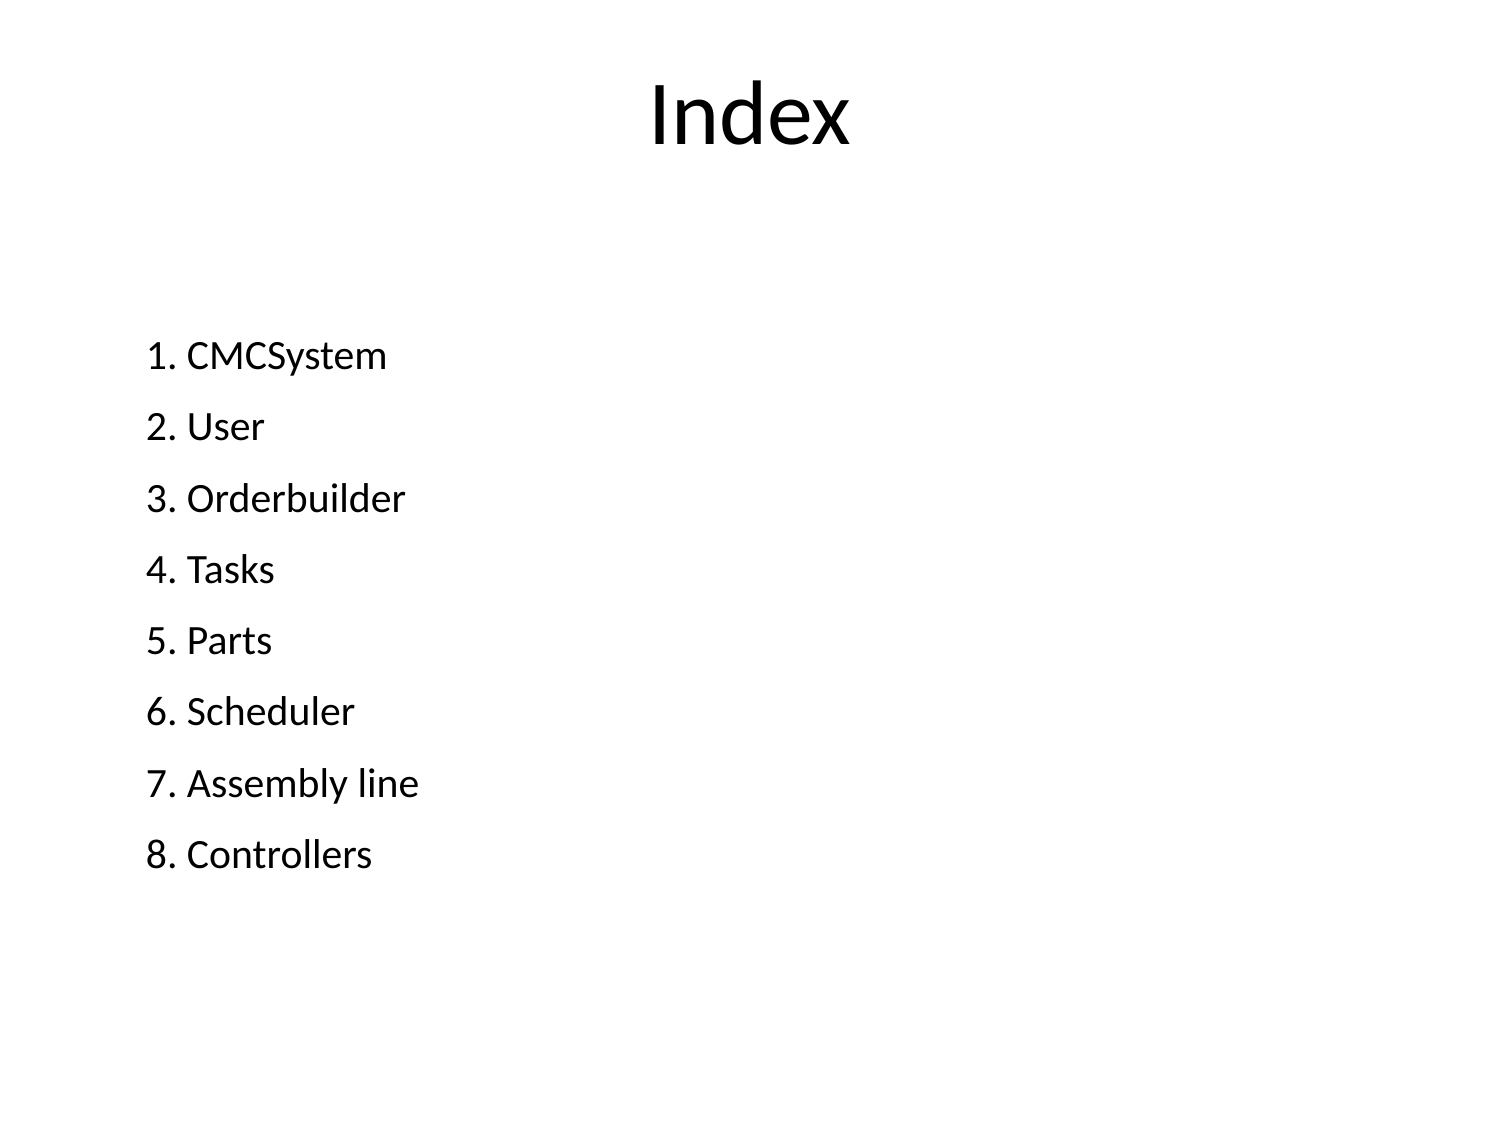

# Index
1. CMCSystem
2. User
3. Orderbuilder
4. Tasks
5. Parts
6. Scheduler
7. Assembly line
8. Controllers